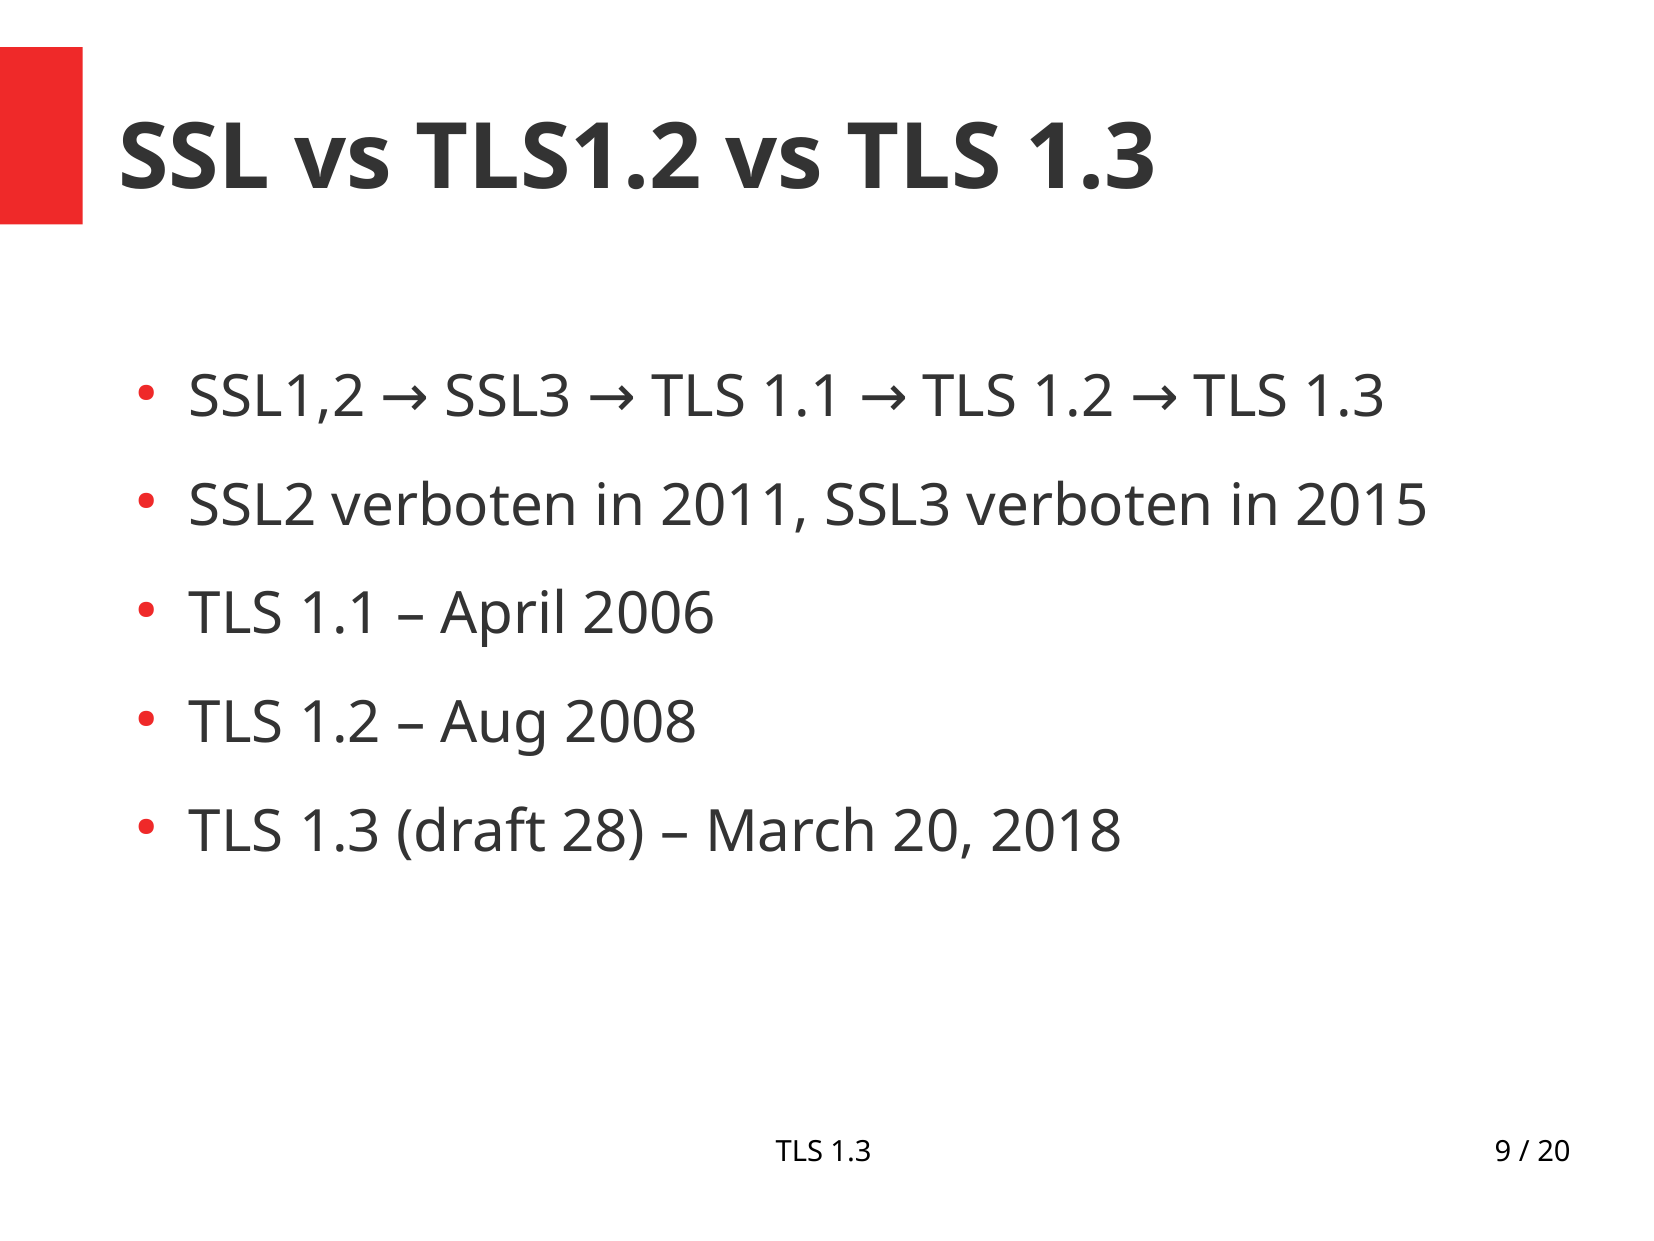

# SSL vs TLS1.2 vs TLS 1.3
SSL1,2 → SSL3 → TLS 1.1 → TLS 1.2 → TLS 1.3
SSL2 verboten in 2011, SSL3 verboten in 2015
TLS 1.1 – April 2006
TLS 1.2 – Aug 2008
TLS 1.3 (draft 28) – March 20, 2018
TLS 1.3
9